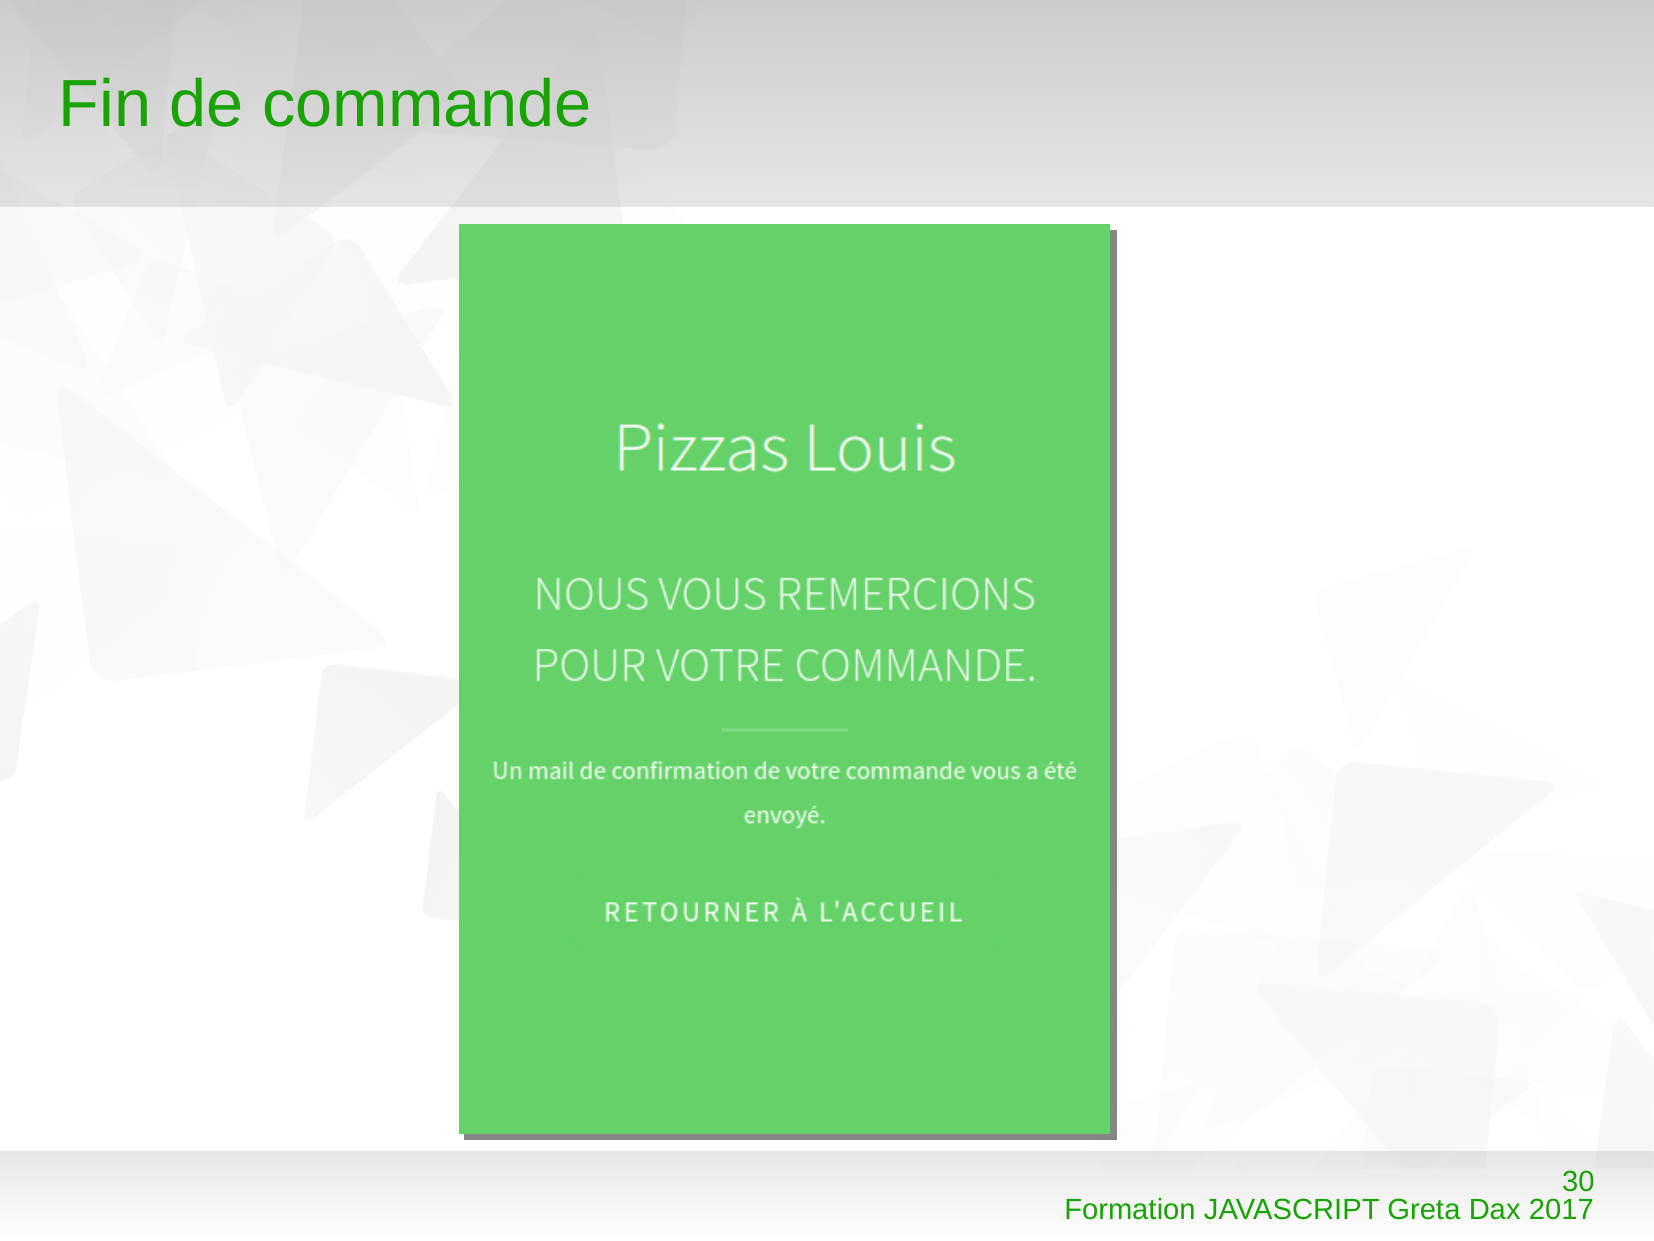

# Fin de commande
30
Formation JAVASCRIPT Greta Dax 2017